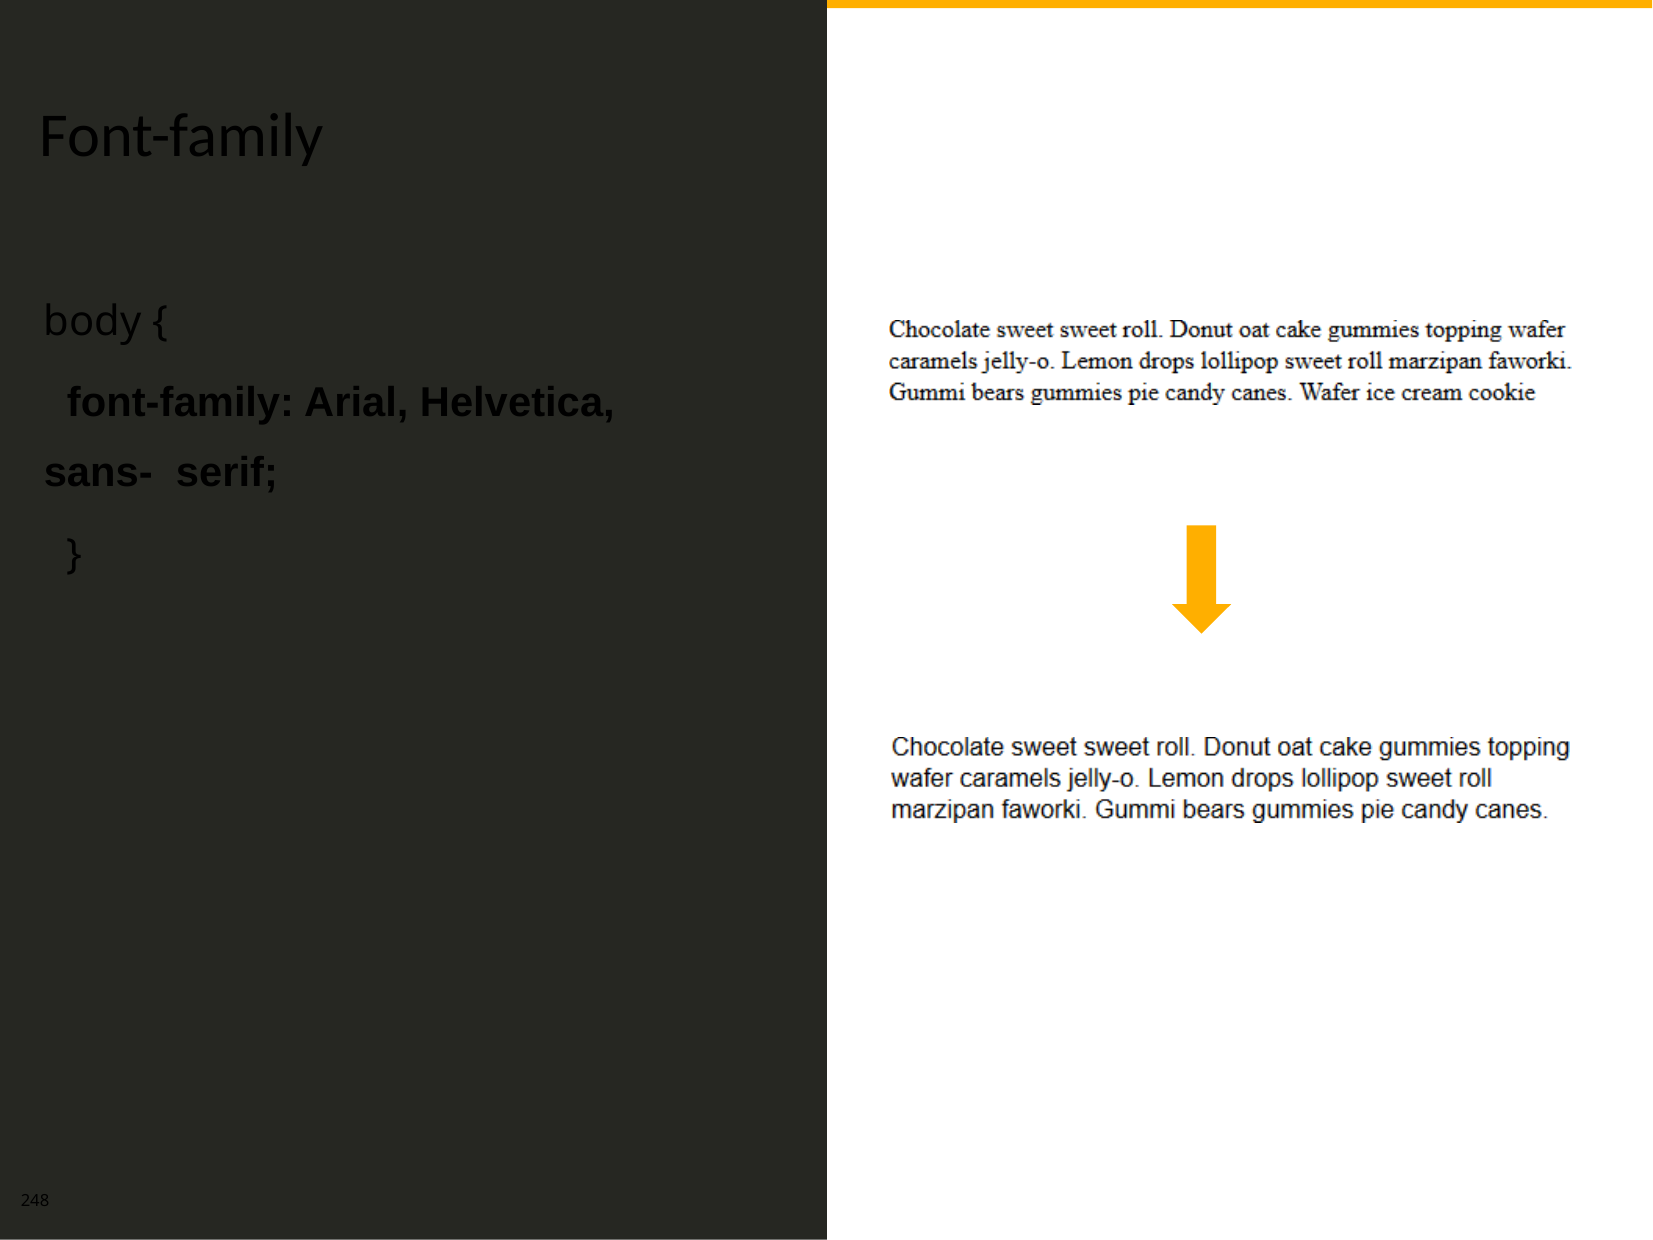

# Font-family
body {
font-family: Arial, Helvetica, sans- serif;
}
248